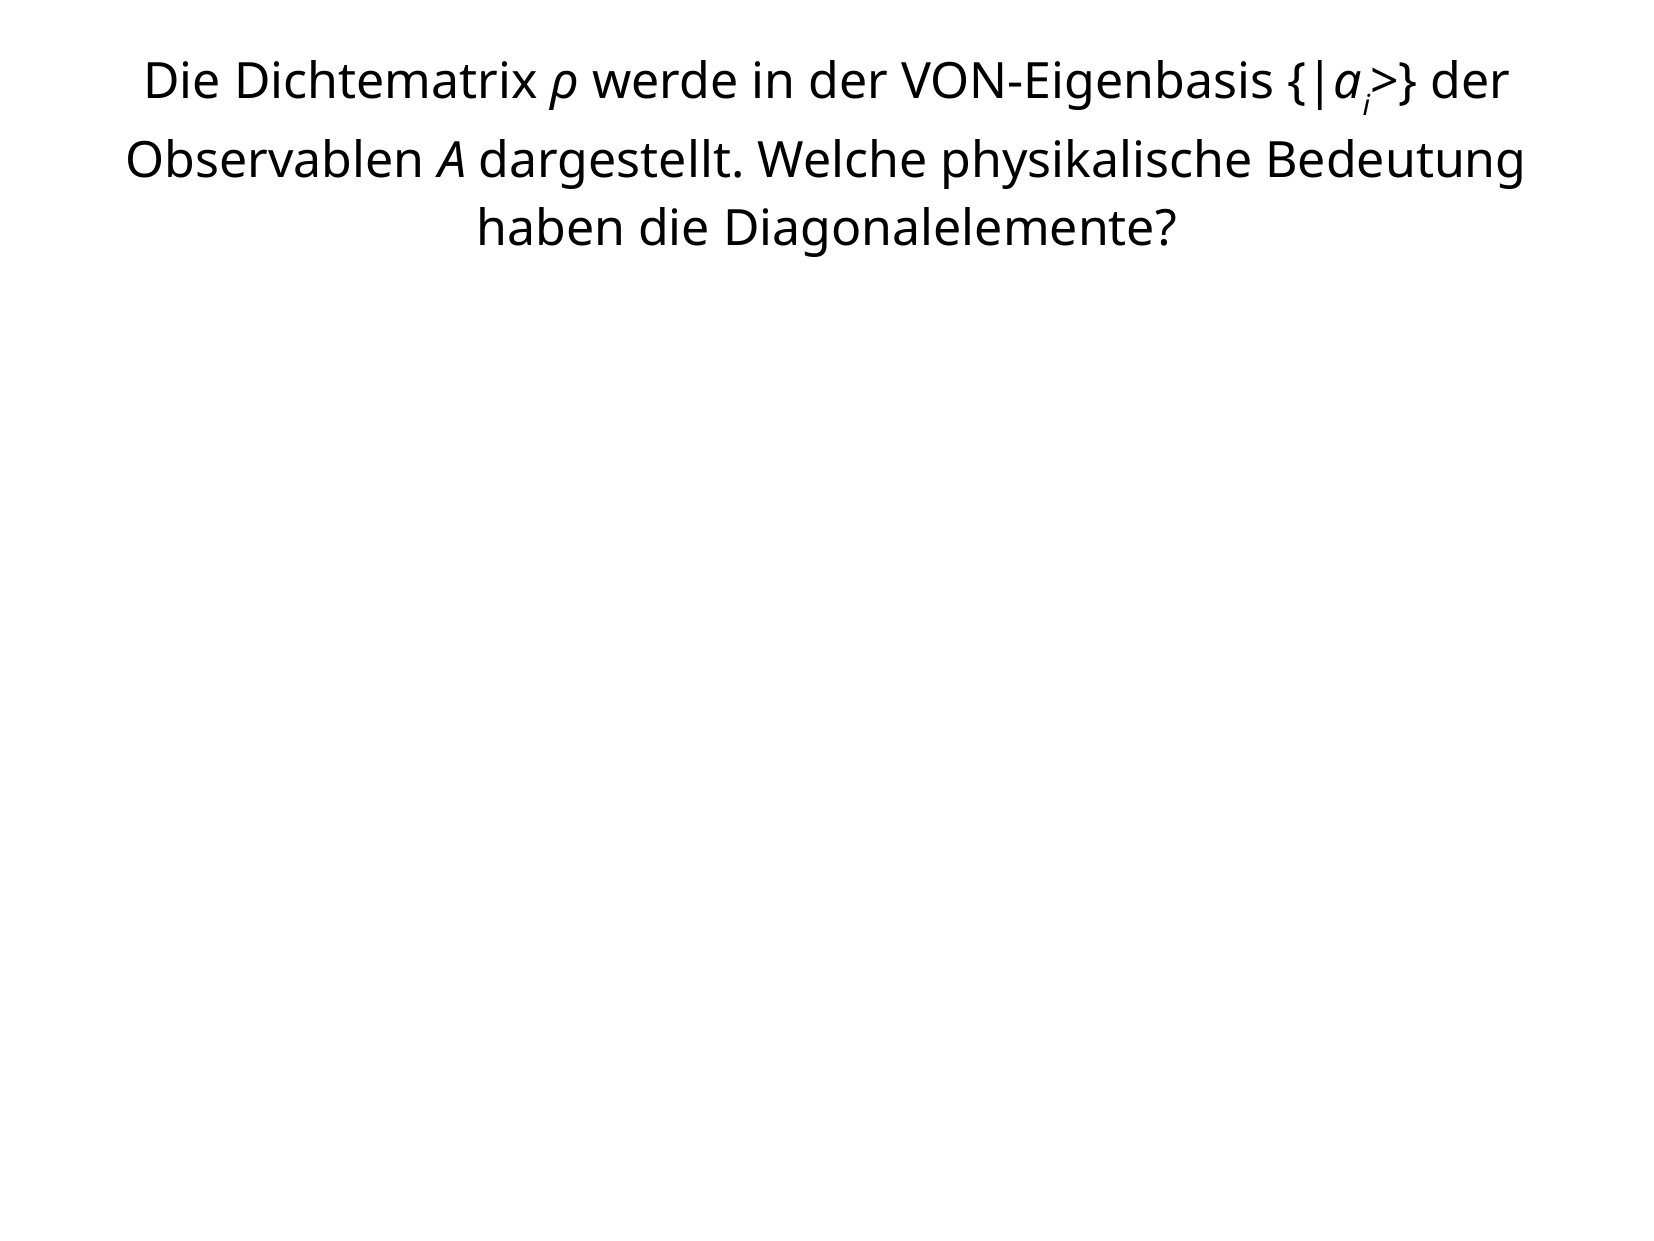

# Die Dichtematrix ρ werde in der VON-Eigenbasis {|ai>} der Observablen A dargestellt. Welche physikalische Bedeutung haben die Diagonalelemente?